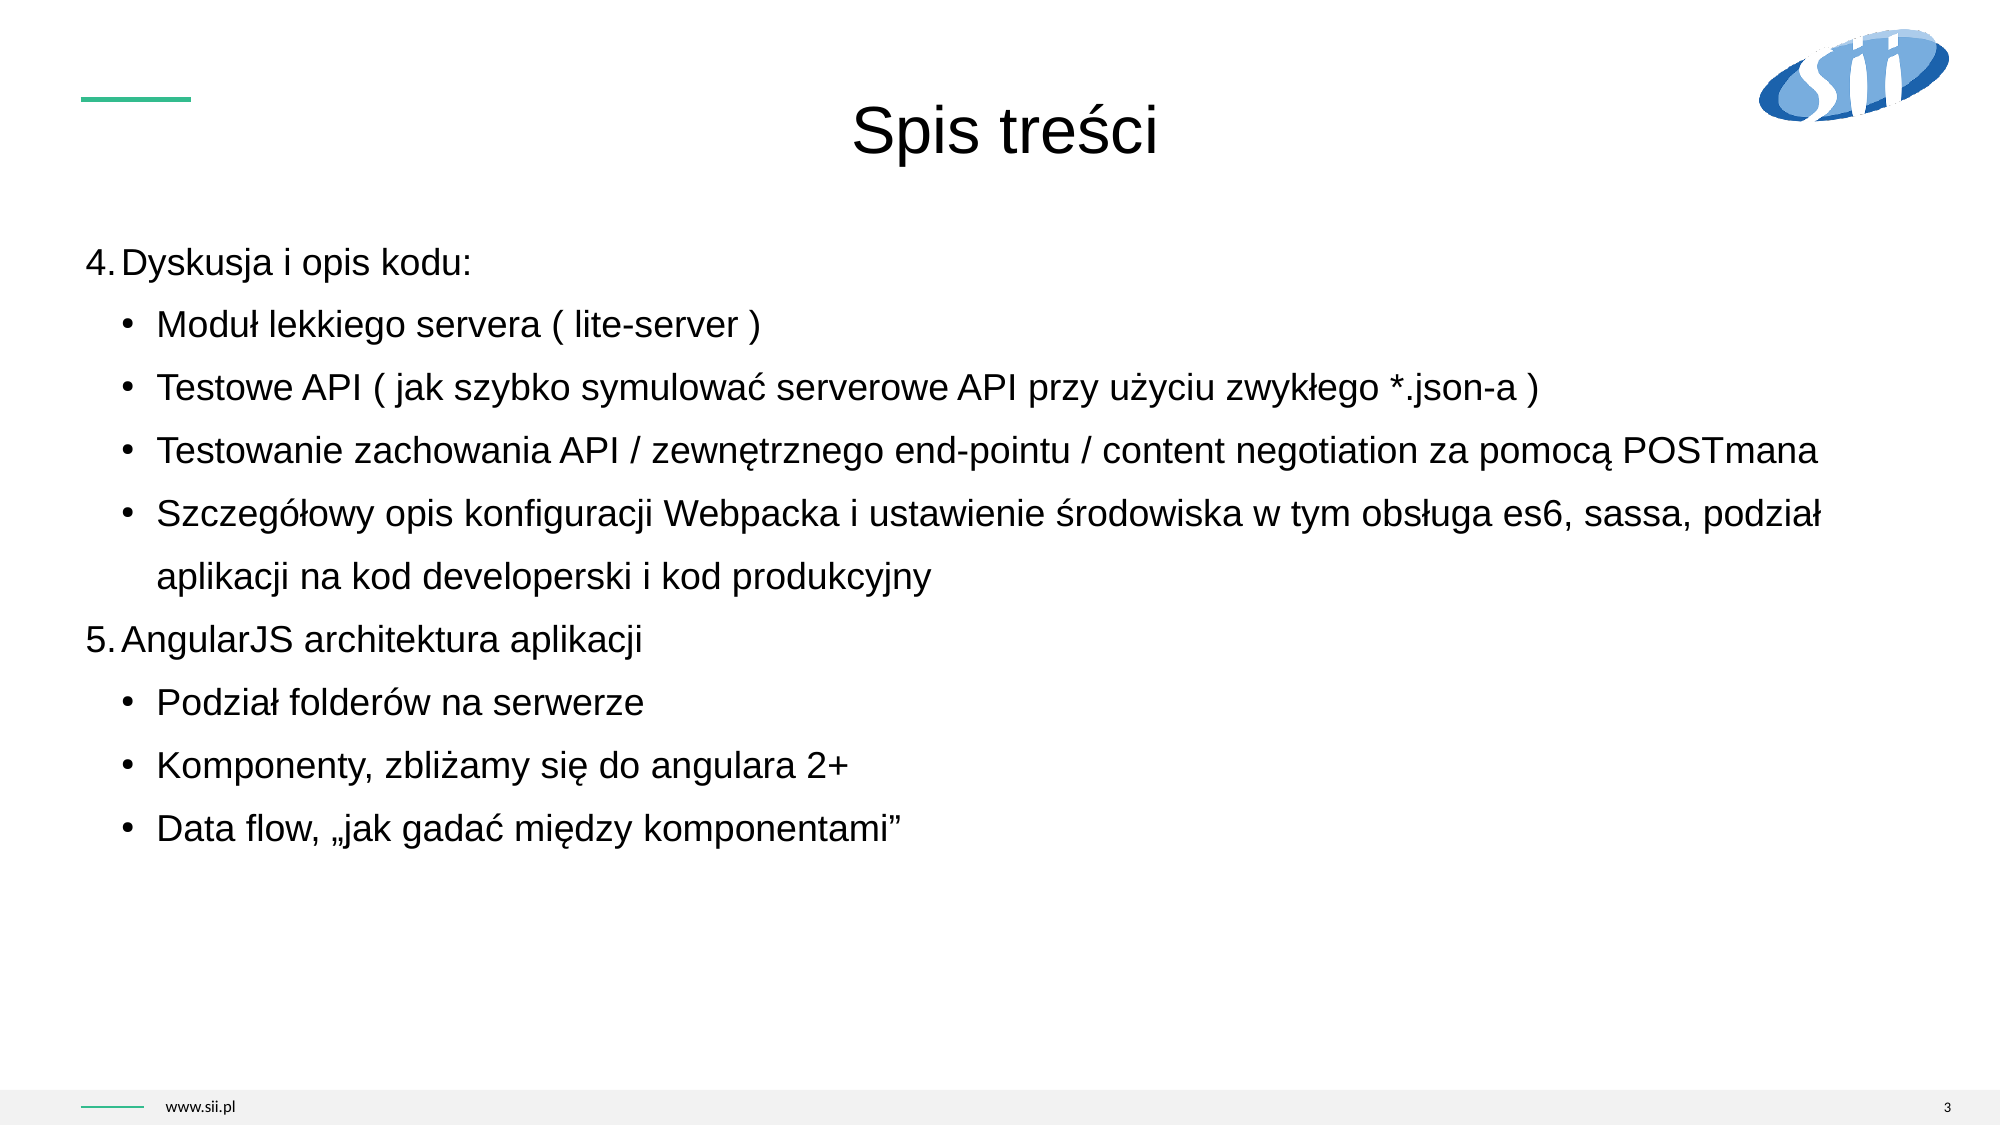

#
Spis treści
Dyskusja i opis kodu:
Moduł lekkiego servera ( lite-server )
Testowe API ( jak szybko symulować serverowe API przy użyciu zwykłego *.json-a )
Testowanie zachowania API / zewnętrznego end-pointu / content negotiation za pomocą POSTmana
Szczegółowy opis konfiguracji Webpacka i ustawienie środowiska w tym obsługa es6, sassa, podział aplikacji na kod developerski i kod produkcyjny
AngularJS architektura aplikacji
Podział folderów na serwerze
Komponenty, zbliżamy się do angulara 2+
Data flow, „jak gadać między komponentami”